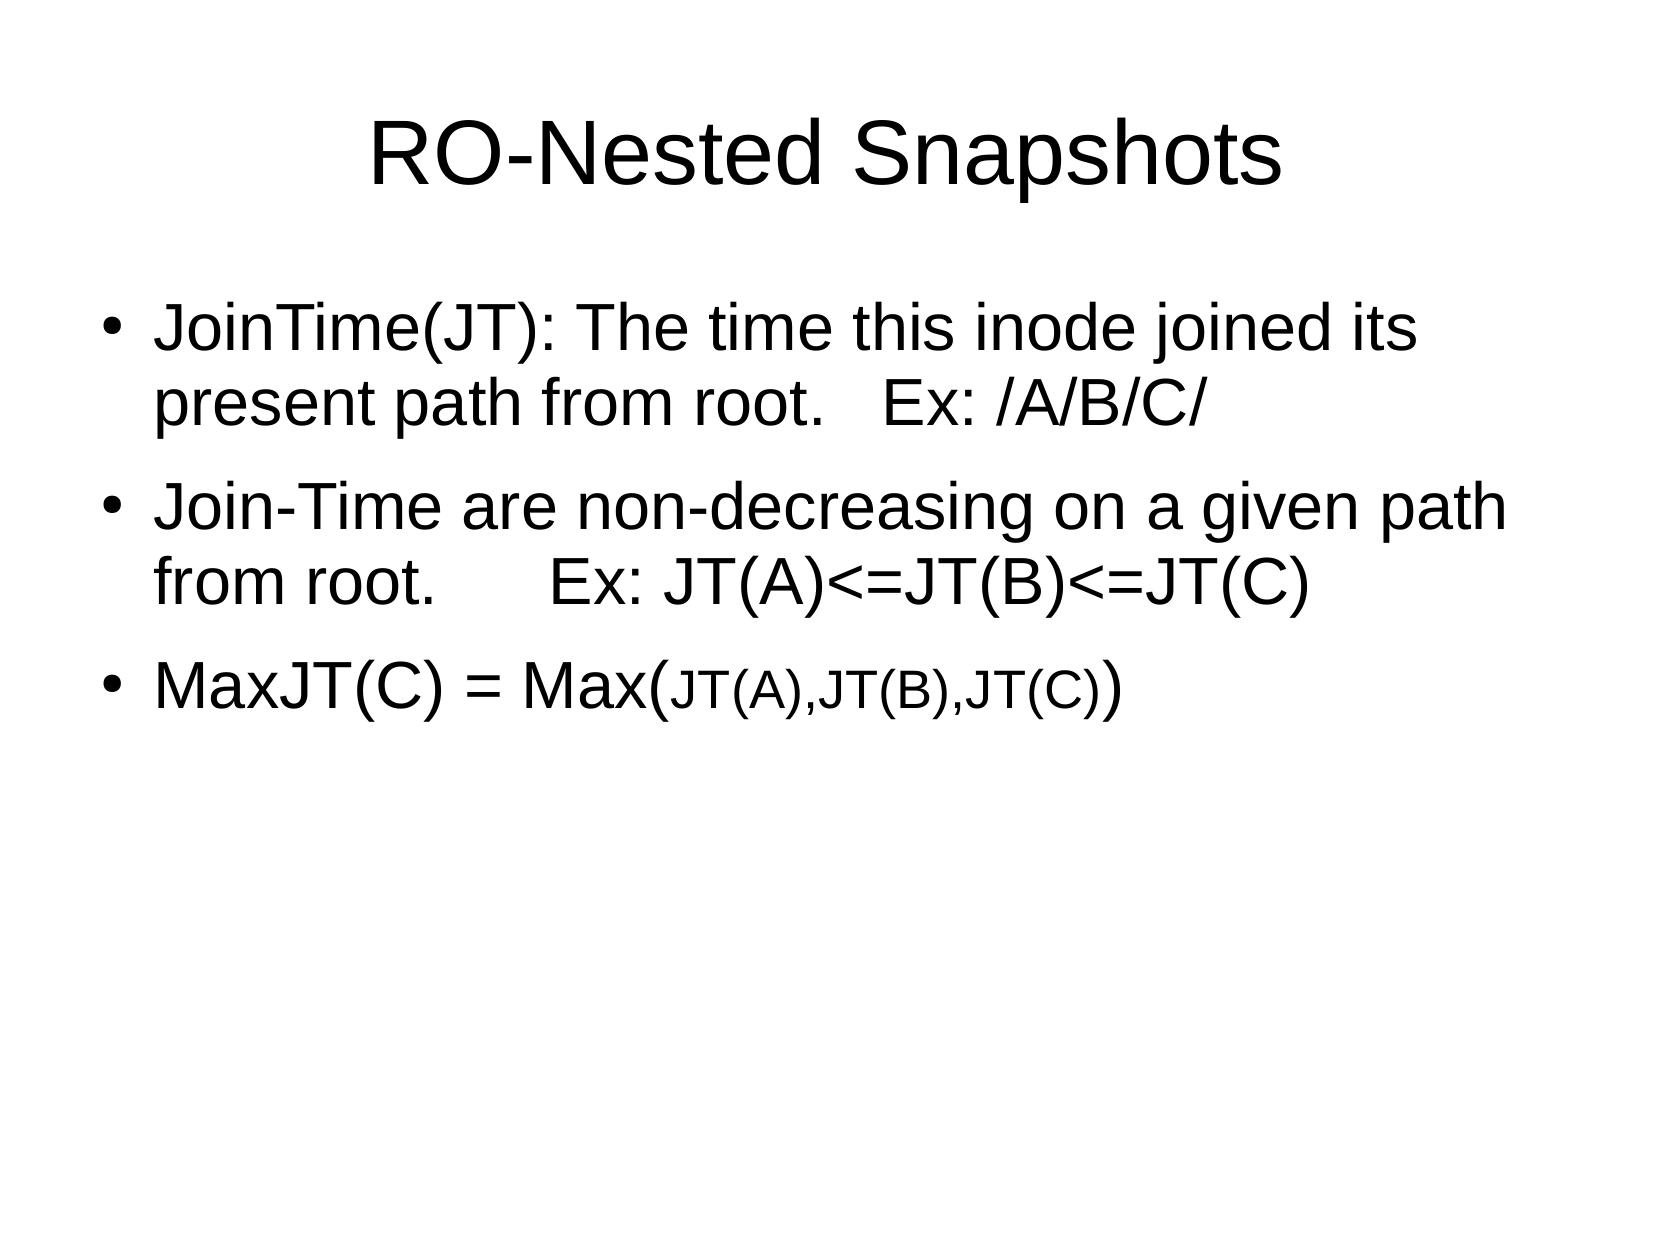

# RO-Nested Snapshots
JoinTime(JT): The time this inode joined its present path from root. Ex: /A/B/C/
Join-Time are non-decreasing on a given path from root. Ex: JT(A)<=JT(B)<=JT(C)
MaxJT(C) = Max(JT(A),JT(B),JT(C))